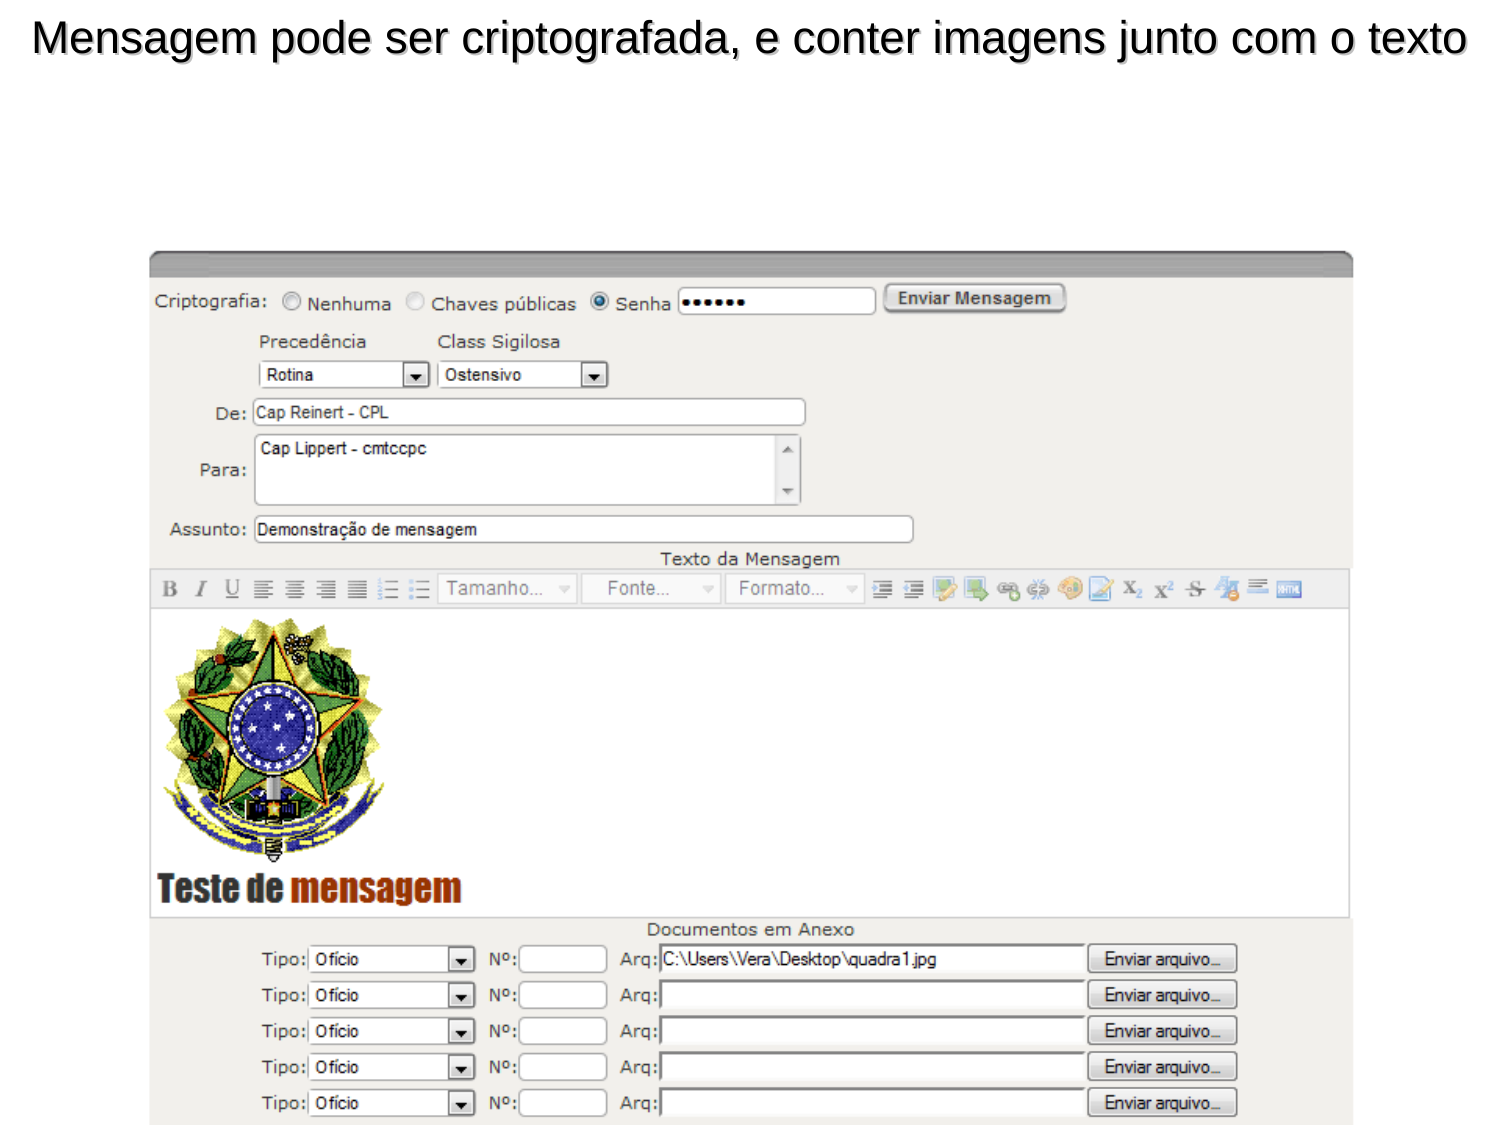

Mensagem pode ser criptografada, e conter imagens junto com o texto